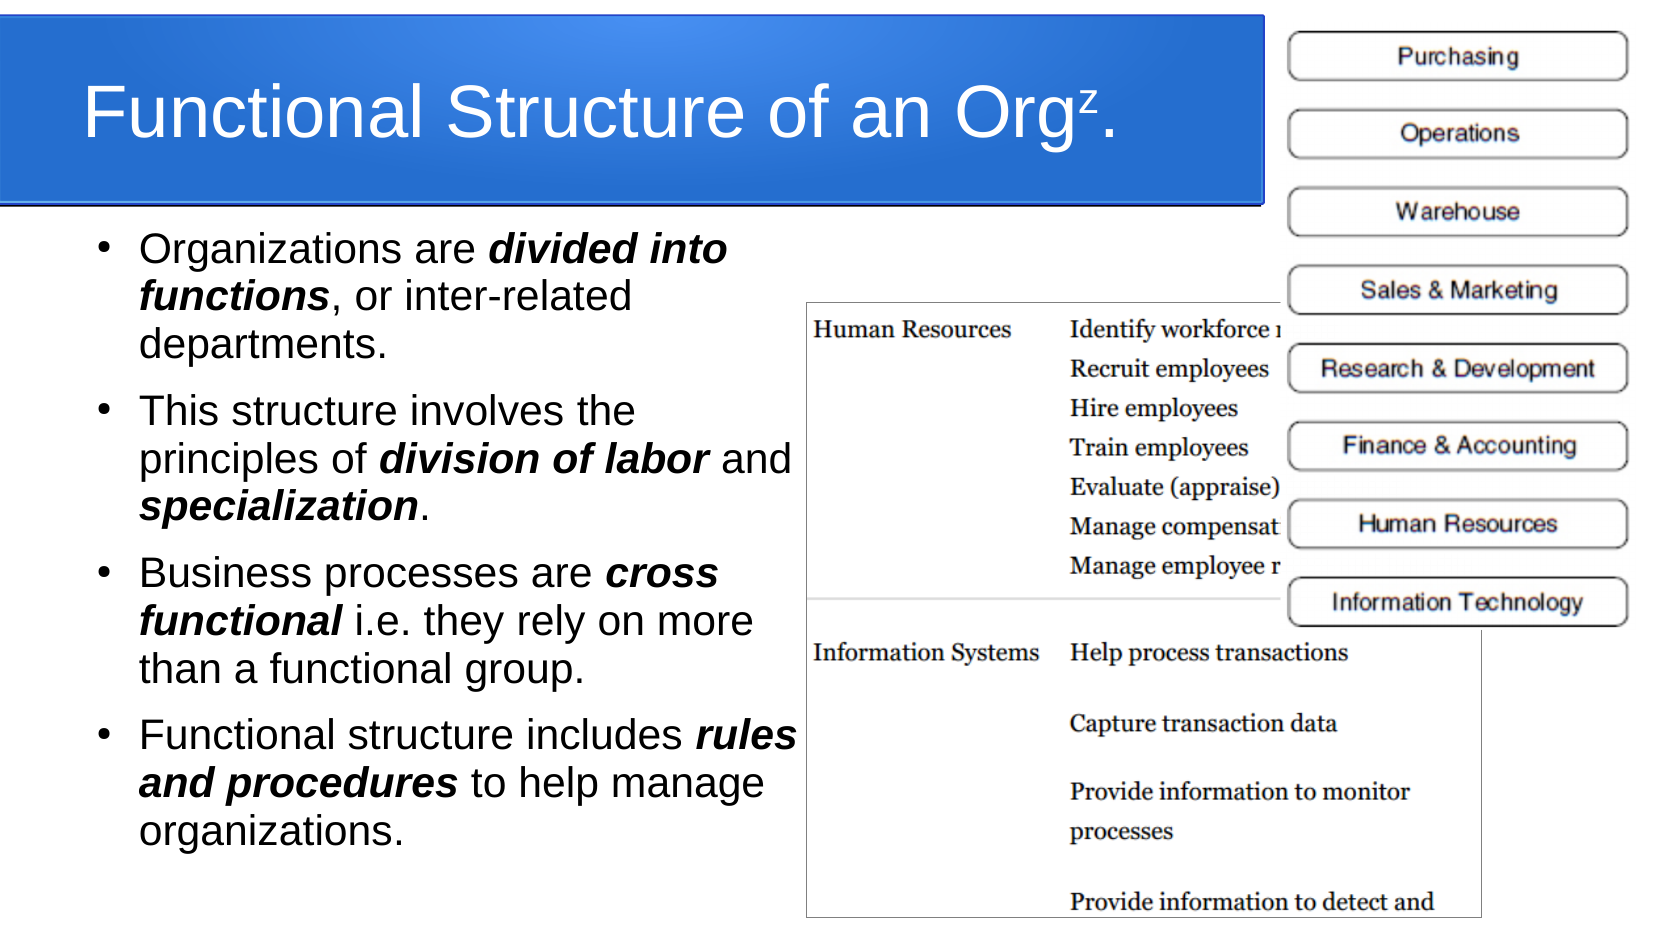

# Functional Structure of an Orgz.
Organizations are divided into functions, or inter-related departments.
This structure involves the principles of division of labor and specialization.
Business processes are cross functional i.e. they rely on more than a functional group.
Functional structure includes rules and procedures to help manage organizations.